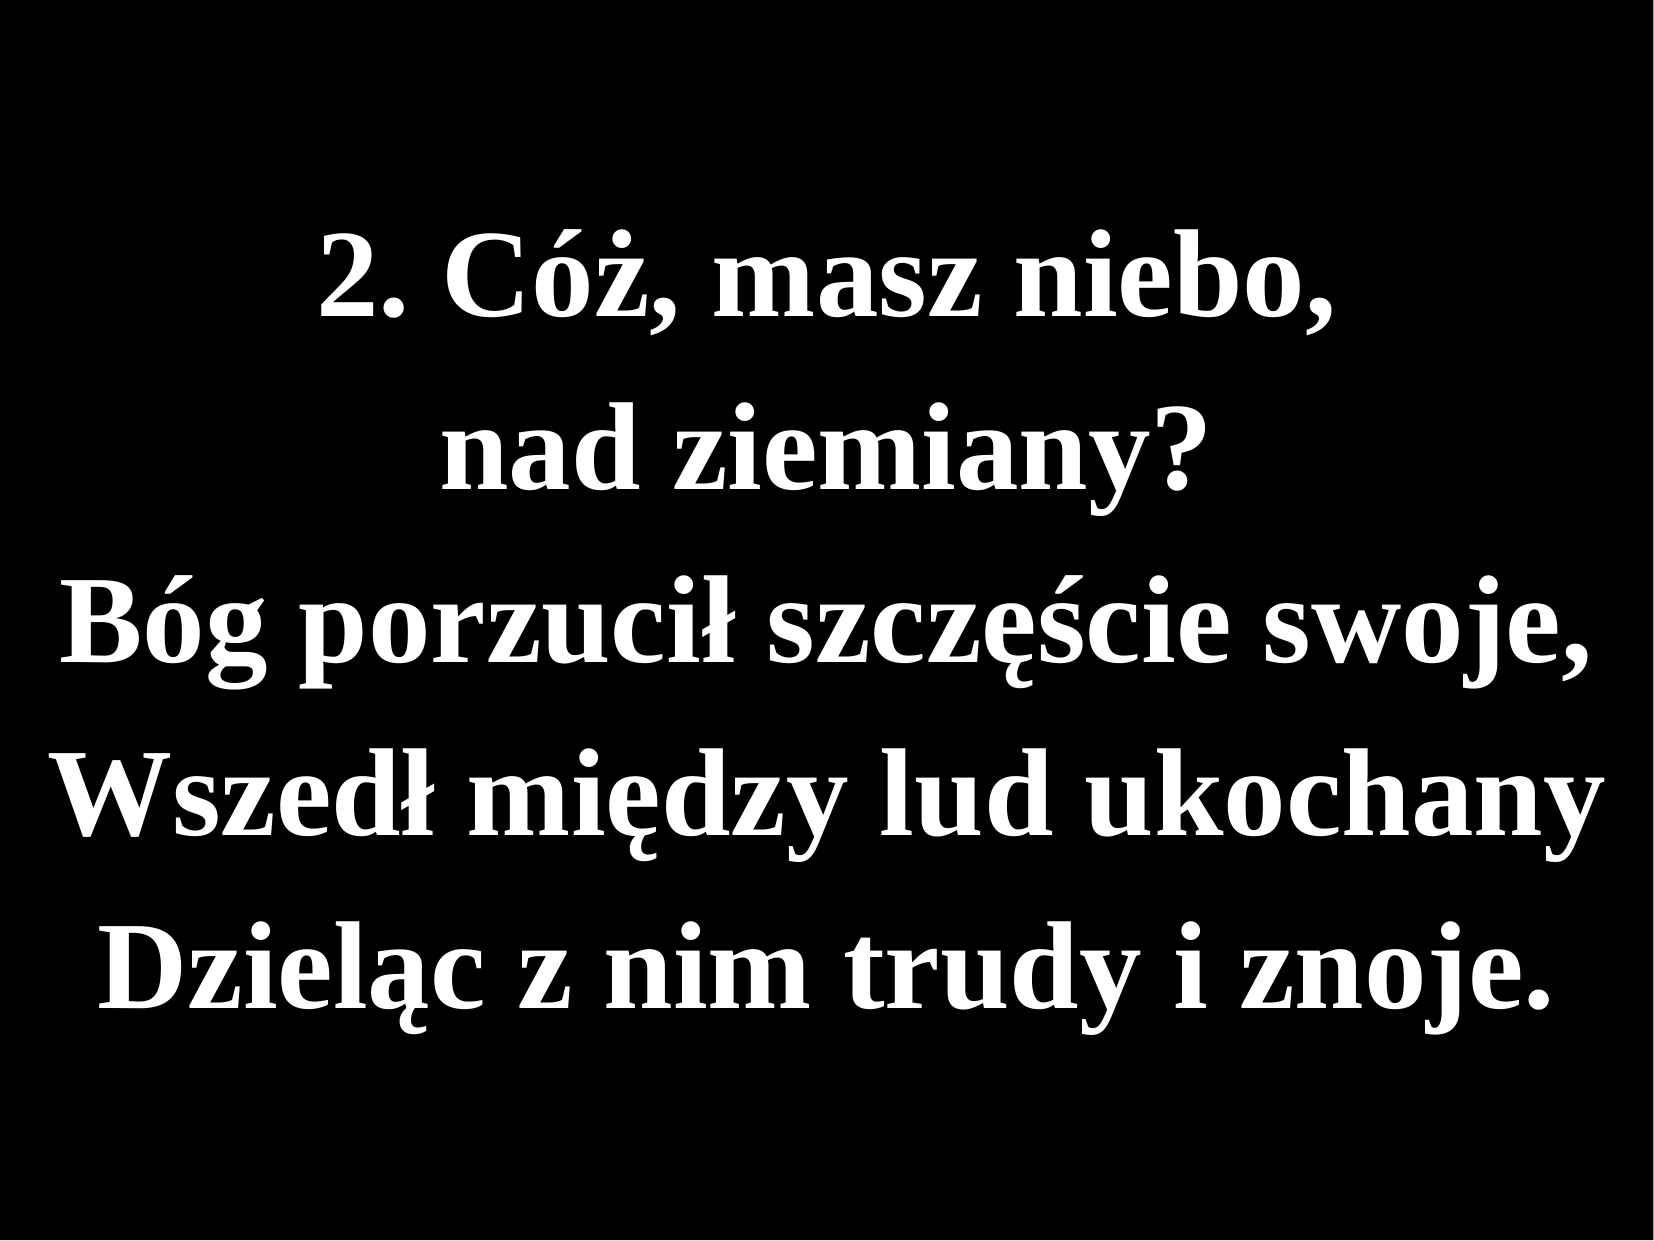

# 2. Cóż, masz niebo, ppp nad ziemiany? ppp Bóg porzucił szczęście swoje, ppp Wszedł między lud ukochany ppp Dzieląc z nim trudy i znoje.